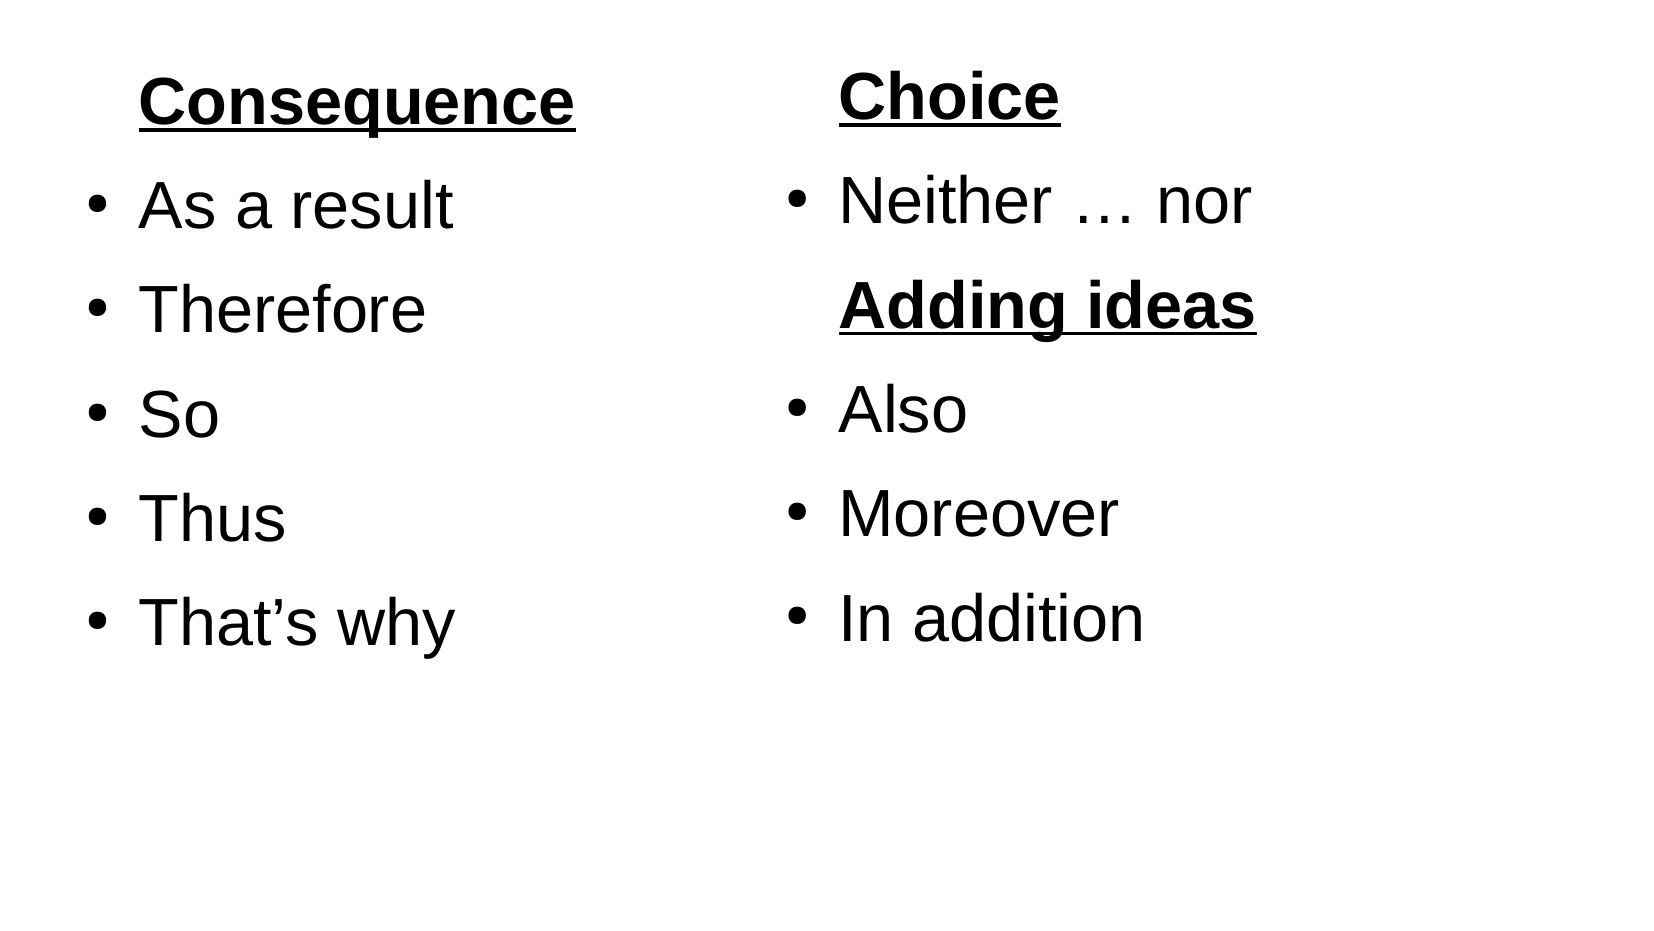

Choice
Neither … nor
Adding ideas
Also
Moreover
In addition
# Consequence
As a result
Therefore
So
Thus
That’s why